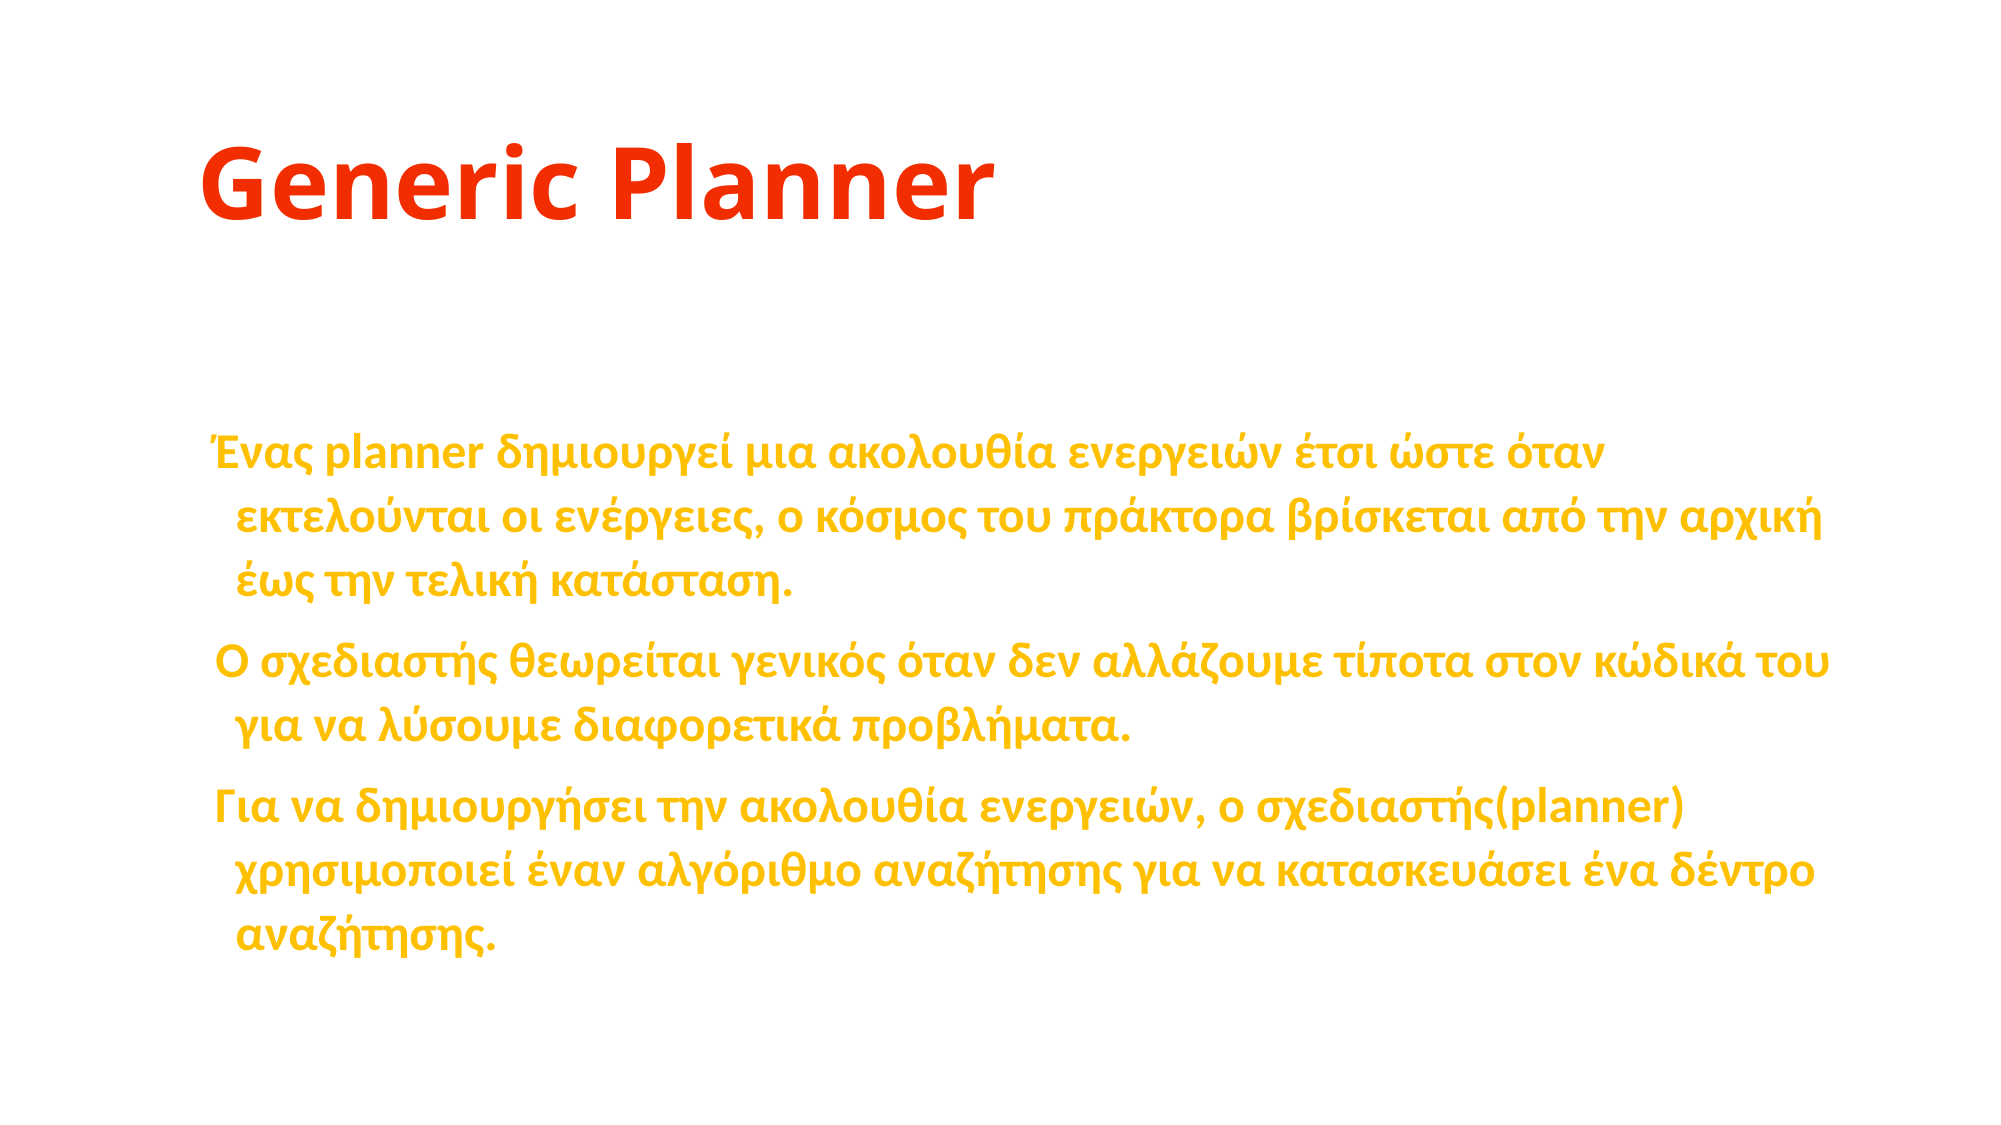

# Generic Planner
Ένας planner δημιουργεί μια ακολουθία ενεργειών έτσι ώστε όταν εκτελούνται οι ενέργειες, ο κόσμος του πράκτορα βρίσκεται από την αρχική έως την τελική κατάσταση.
Ο σχεδιαστής θεωρείται γενικός όταν δεν αλλάζουμε τίποτα στον κώδικά του για να λύσουμε διαφορετικά προβλήματα.
Για να δημιουργήσει την ακολουθία ενεργειών, ο σχεδιαστής(planner) χρησιμοποιεί έναν αλγόριθμο αναζήτησης για να κατασκευάσει ένα δέντρο αναζήτησης.